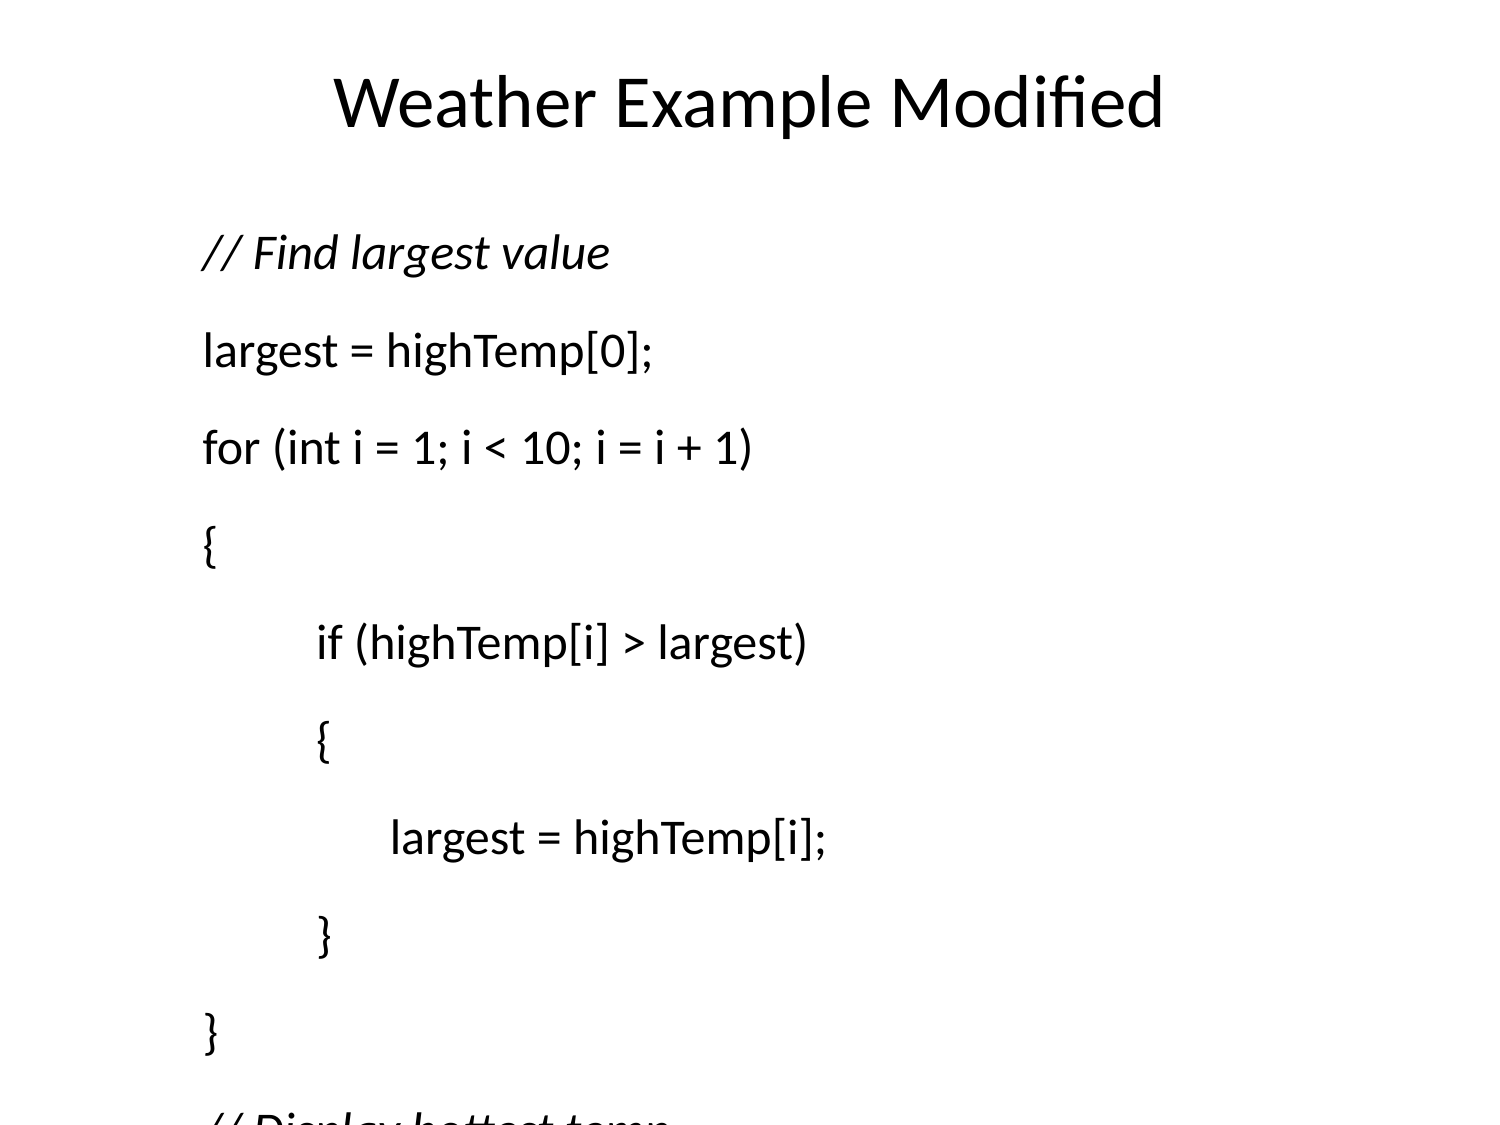

# Weather Example Modified
		// Find largest value
		largest = highTemp[0];
		for (int i = 1; i < 10; i = i + 1)
		{
		 		if (highTemp[i] > largest)
		 		{
			 		largest = highTemp[i];
		 		}
		}
		// Display hottest temp
		cout << "Temperature of the hottest day: "
 		<< largest << endl;